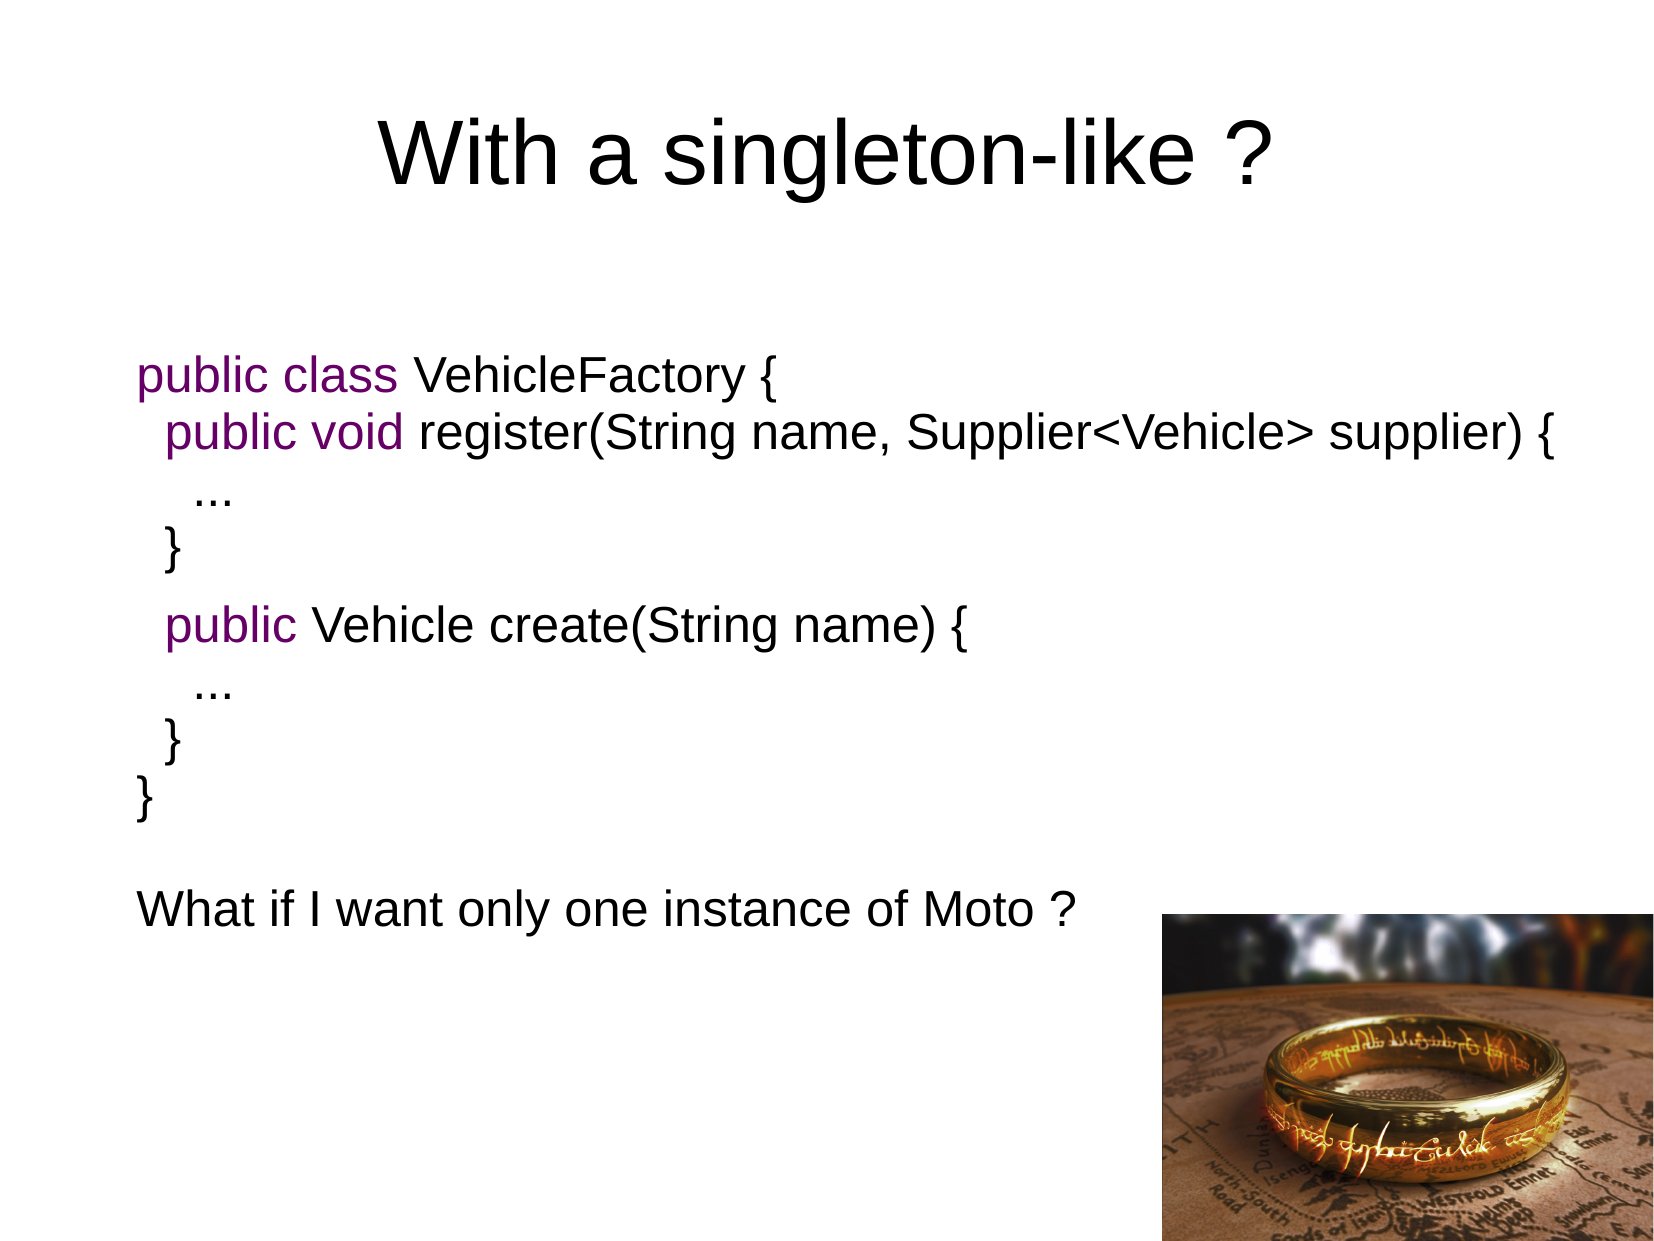

# With a singleton-like ?
public class VehicleFactory {
 public void register(String name, Supplier<Vehicle> supplier) {
 ...
 }
 public Vehicle create(String name) {
 ...
 }
}
What if I want only one instance of Moto ?